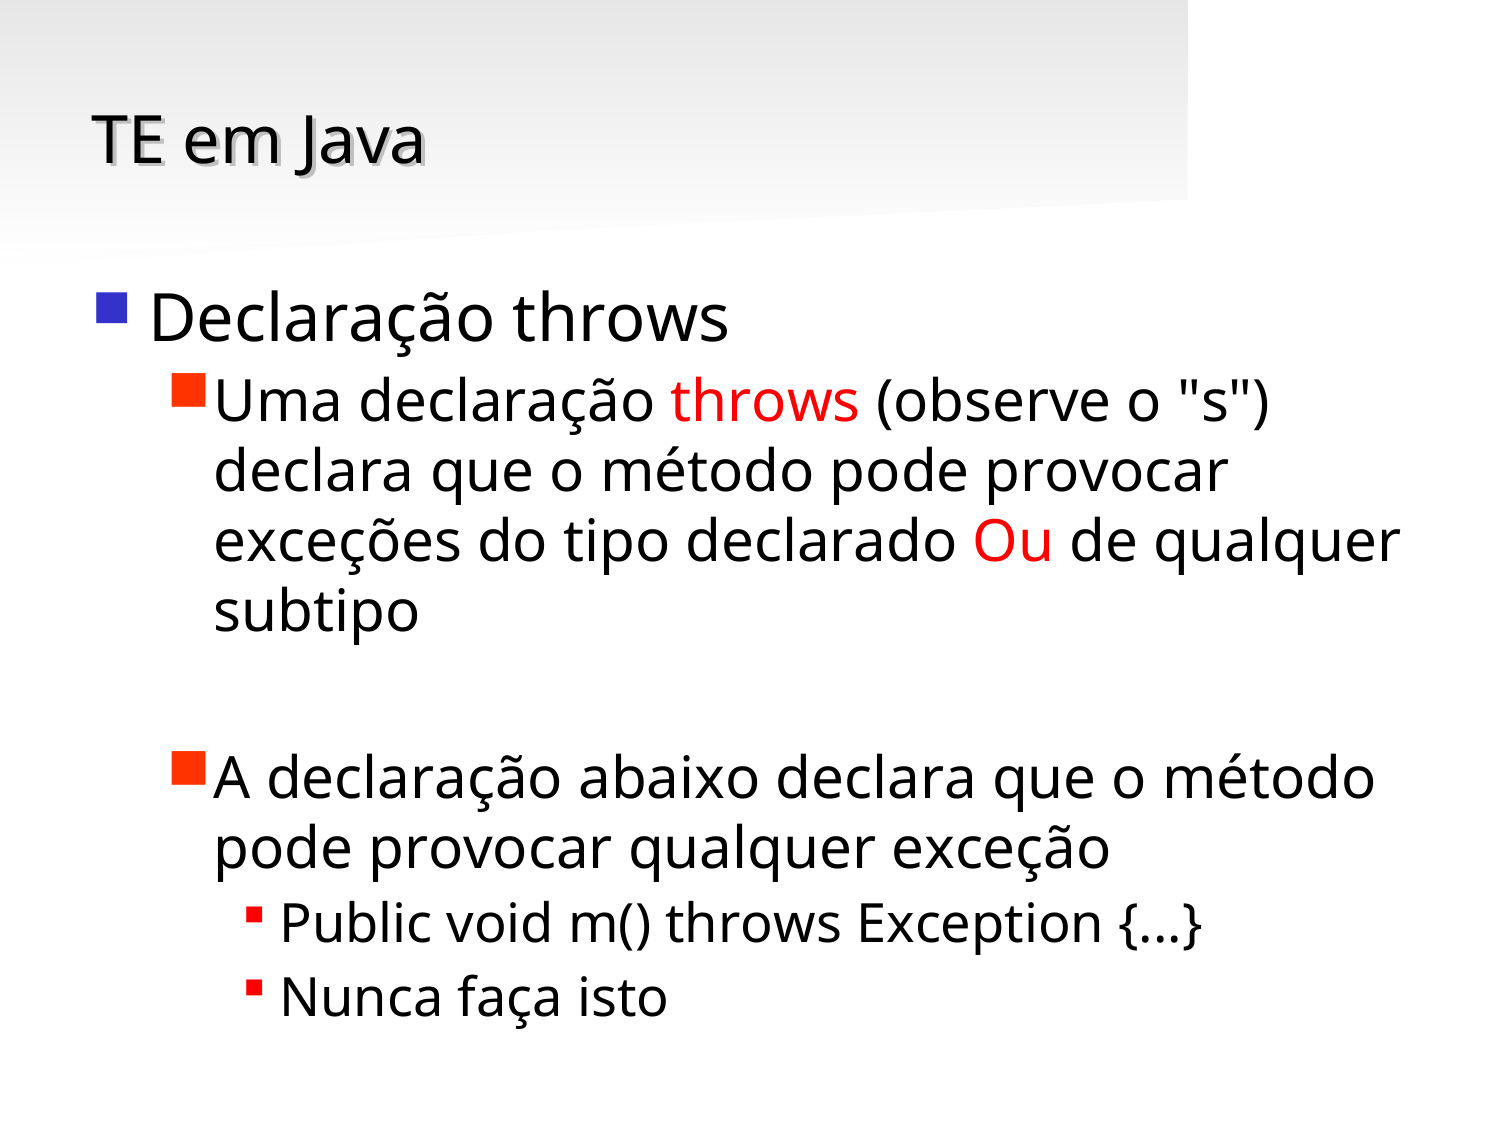

# TE em Java
Declaração throws
Uma declaração throws (observe o "s") declara que o método pode provocar exceções do tipo declarado Ou de qualquer subtipo
A declaração abaixo declara que o método pode provocar qualquer exceção
Public void m() throws Exception {...}
Nunca faça isto